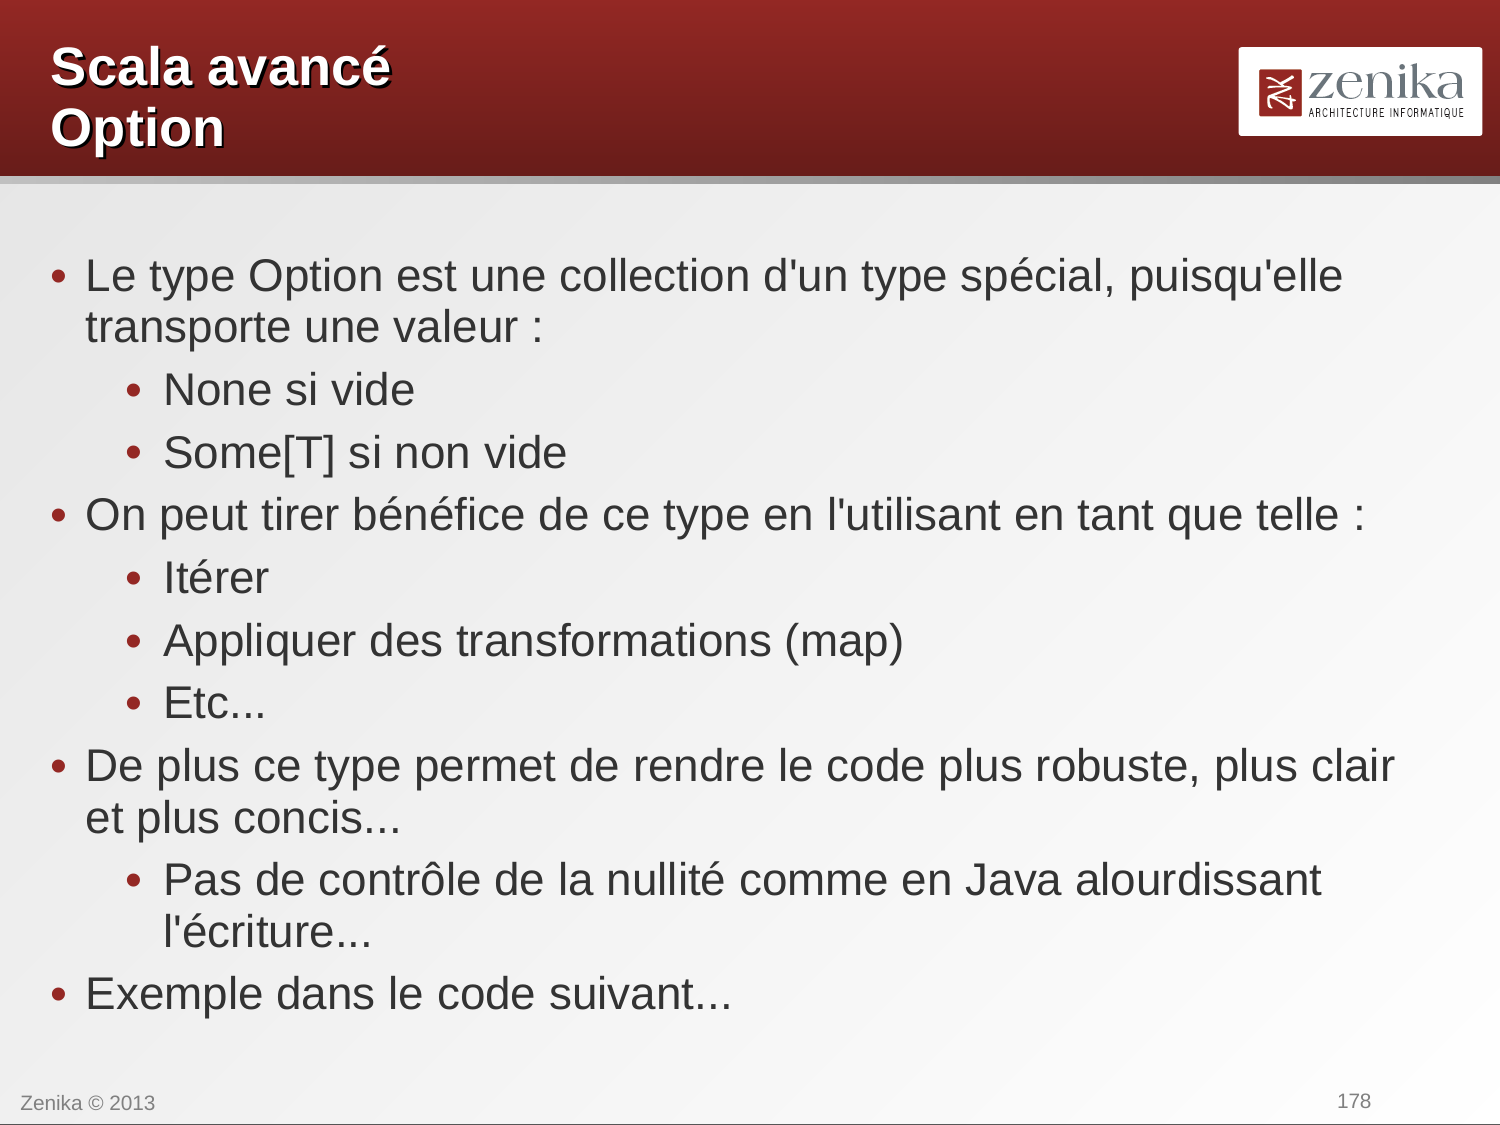

# Scala avancé Option
Le type Option est une collection d'un type spécial, puisqu'elle transporte une valeur :
None si vide
Some[T] si non vide
On peut tirer bénéfice de ce type en l'utilisant en tant que telle :
Itérer
Appliquer des transformations (map)
Etc...
De plus ce type permet de rendre le code plus robuste, plus clair et plus concis...
Pas de contrôle de la nullité comme en Java alourdissant l'écriture...
Exemple dans le code suivant...